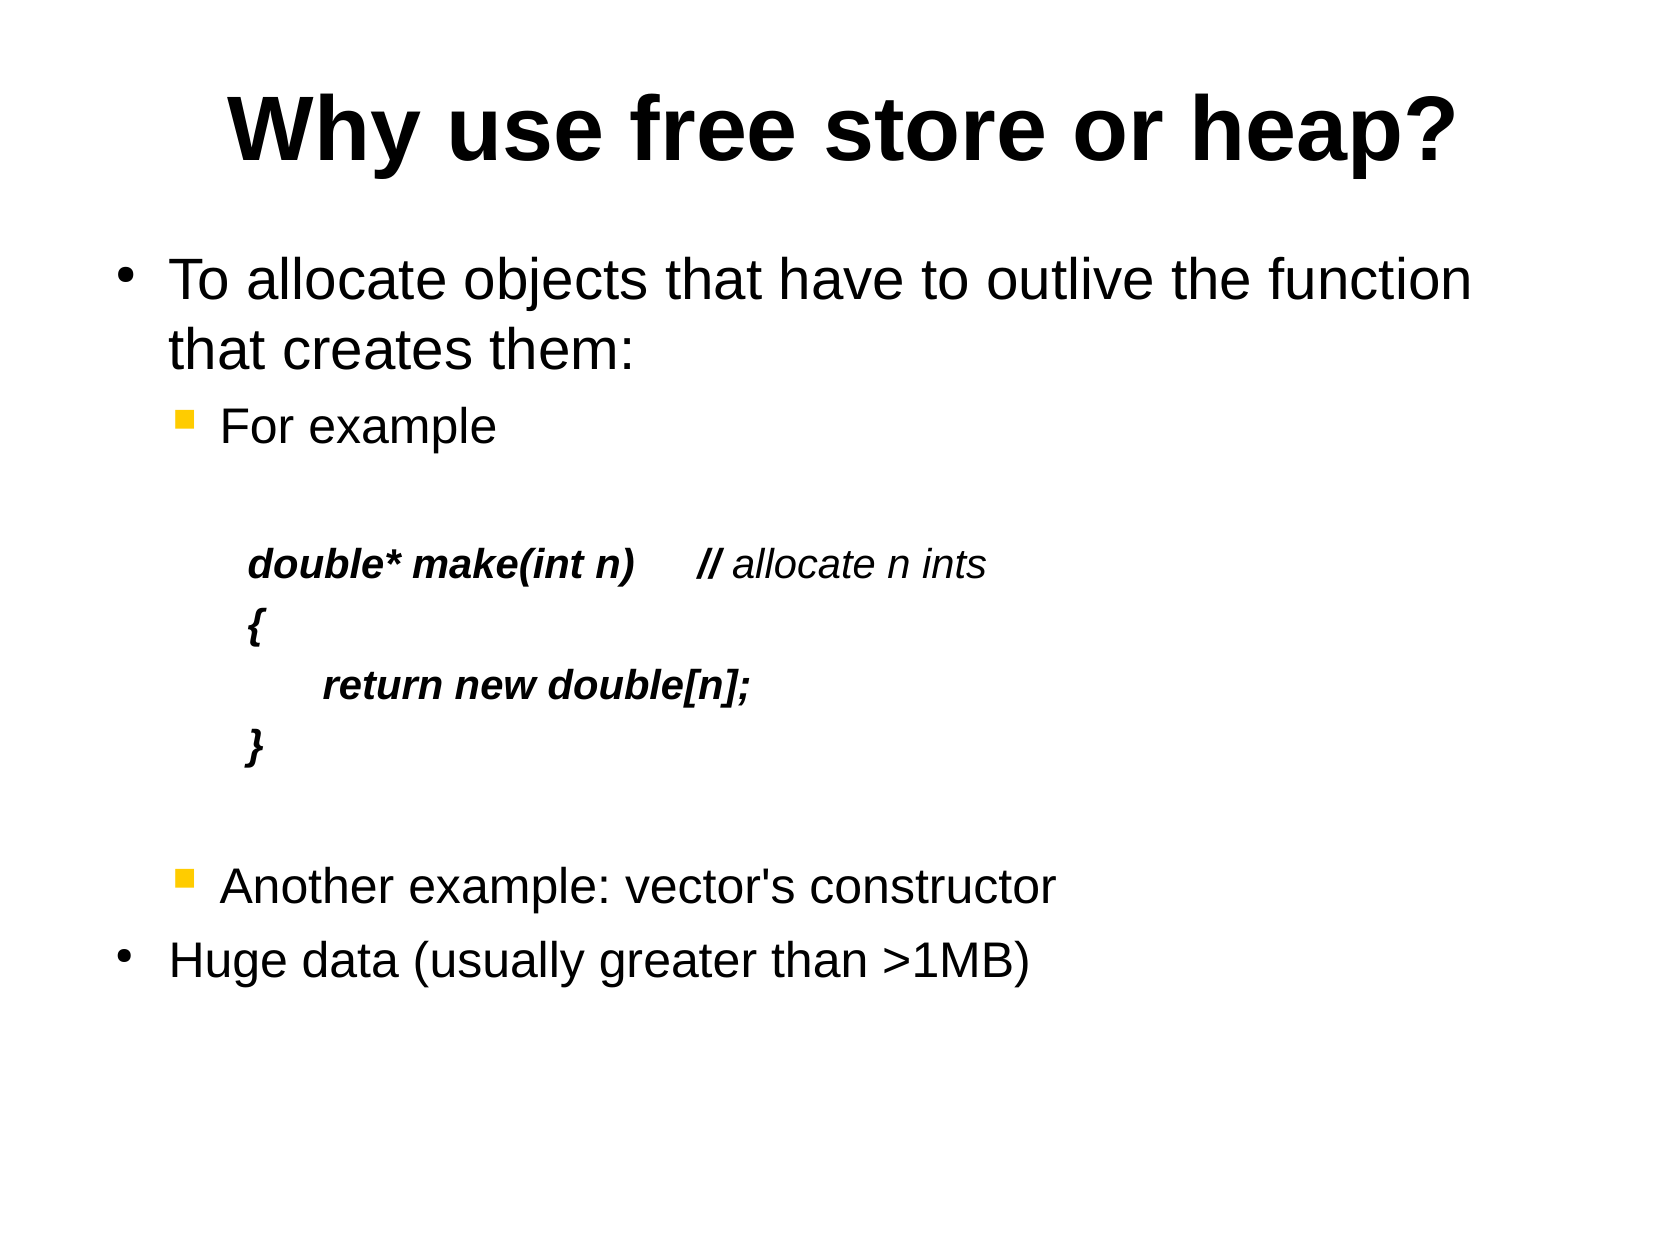

# Why use free store or heap?
To allocate objects that have to outlive the function that creates them:
For example
double* make(int n)	// allocate n ints
{
return new double[n];
}
Another example: vector's constructor
Huge data (usually greater than >1MB)